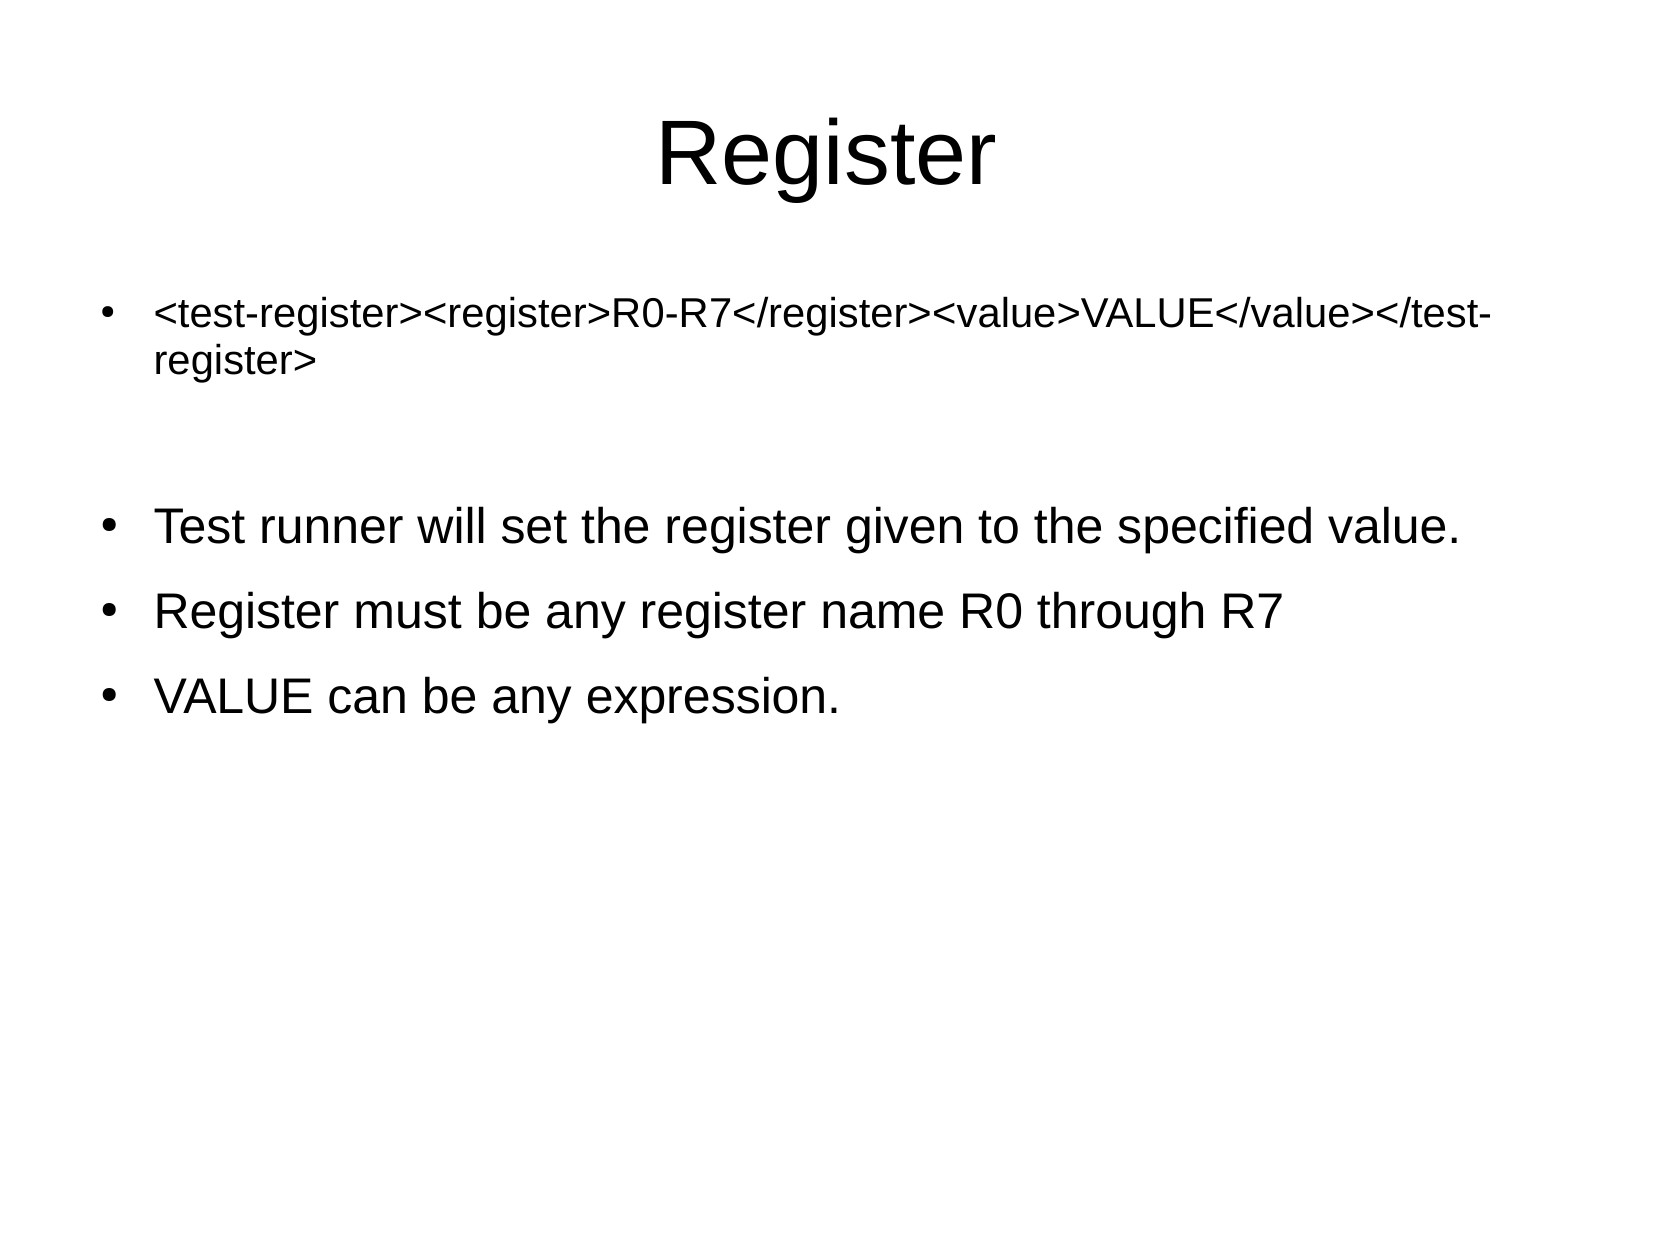

# Register
<test-register><register>R0-R7</register><value>VALUE</value></test-register>
Test runner will set the register given to the specified value.
Register must be any register name R0 through R7
VALUE can be any expression.